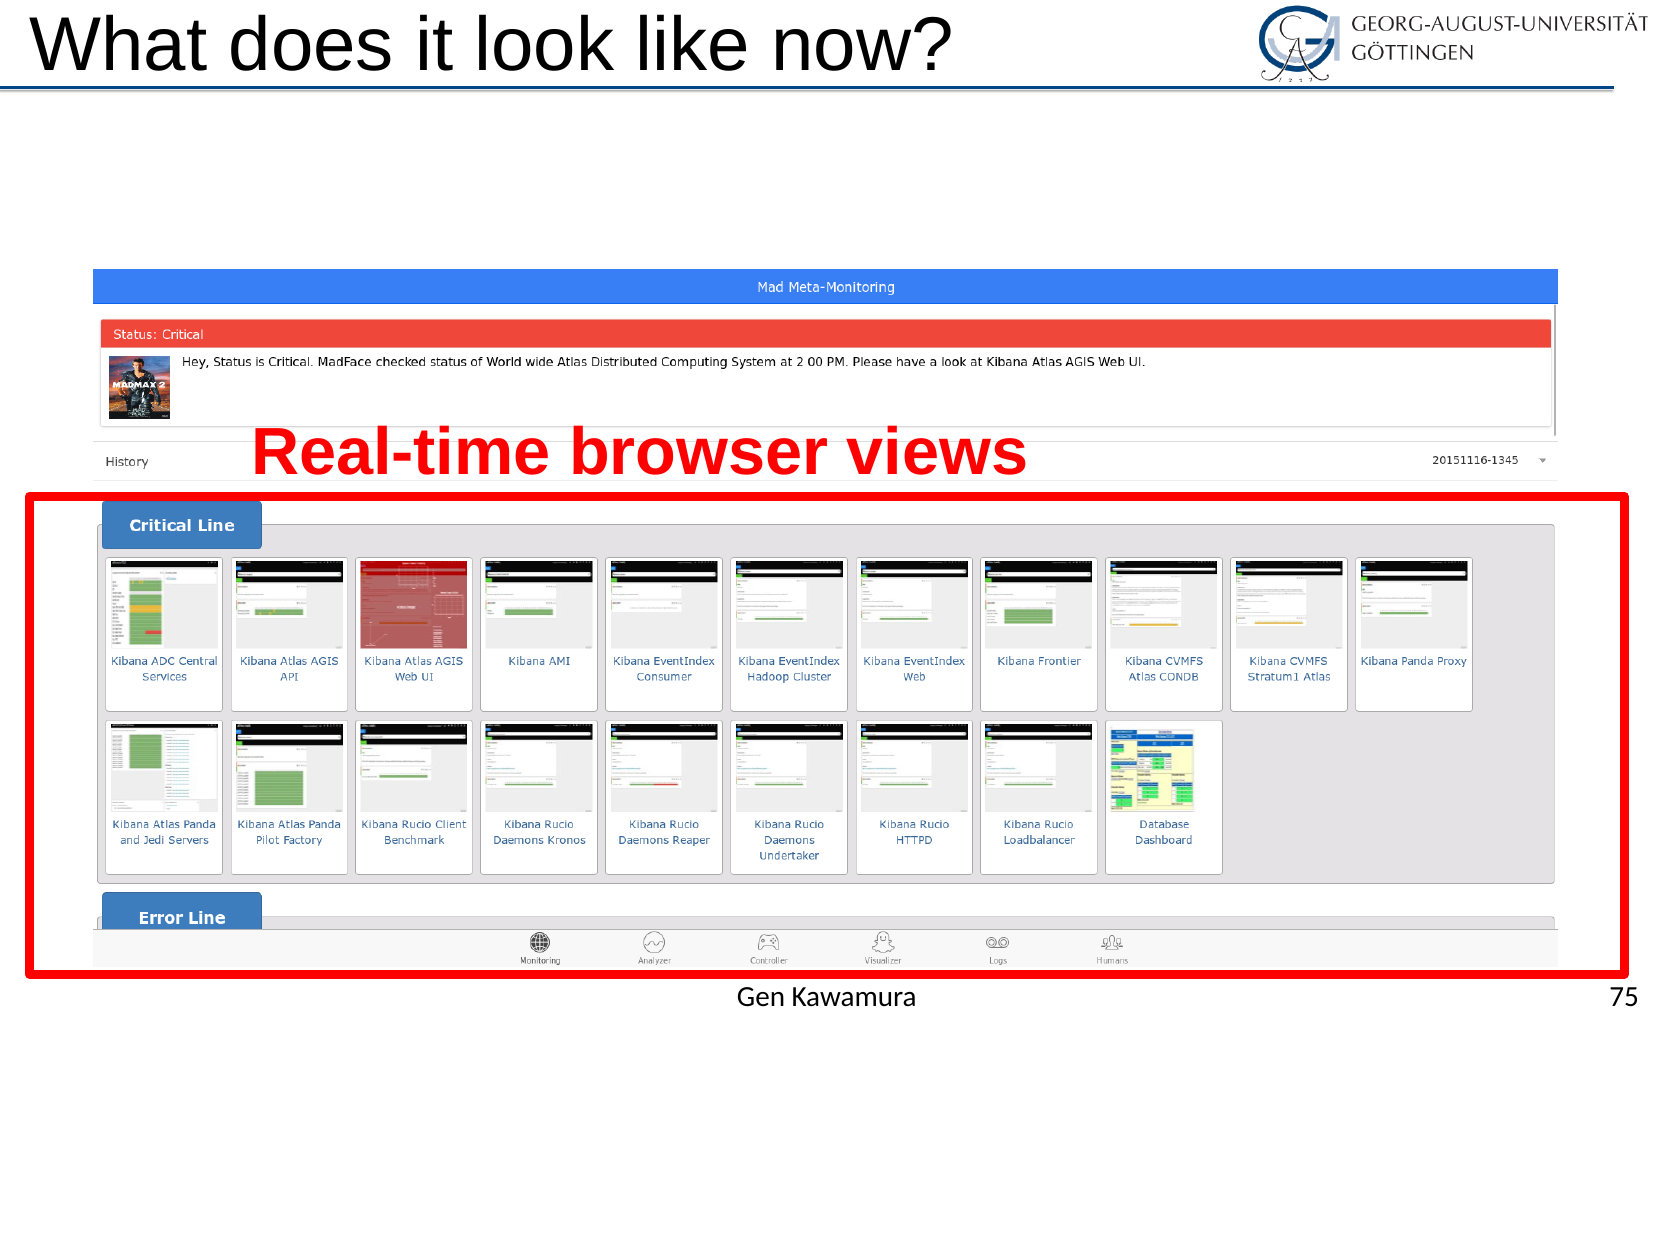

# What does it look like now?
Real-time browser views